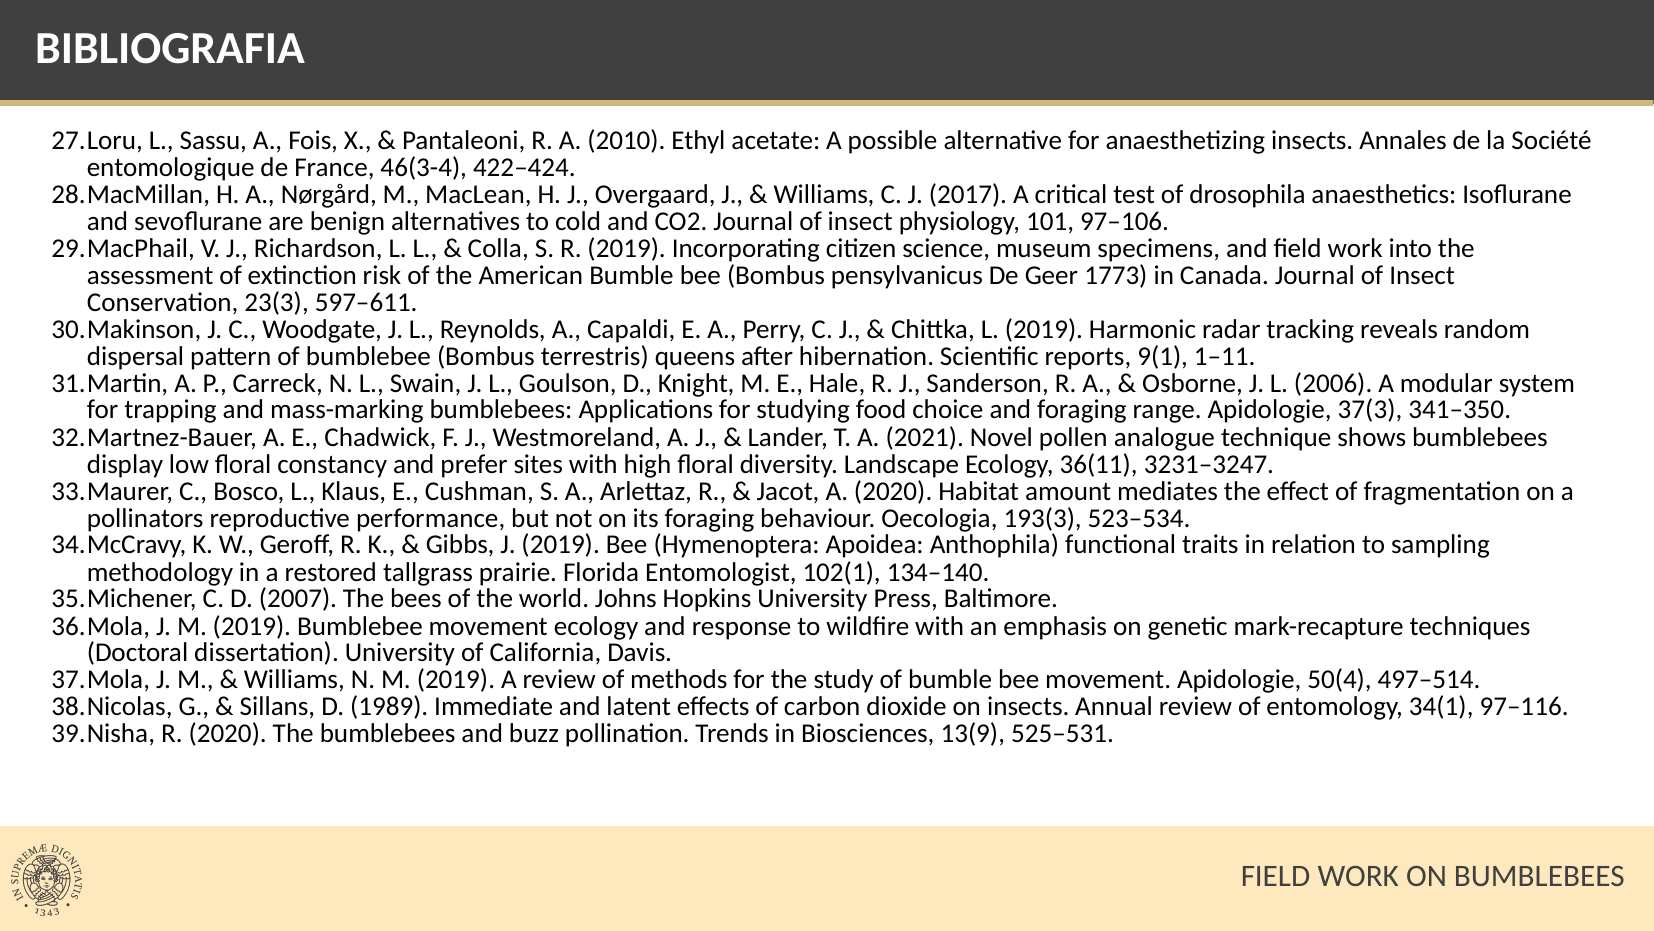

BIBLIOGRAFIA
Loru, L., Sassu, A., Fois, X., & Pantaleoni, R. A. (2010). Ethyl acetate: A possible alternative for anaesthetizing insects. Annales de la Société entomologique de France, 46(3-4), 422–424.
MacMillan, H. A., Nørgård, M., MacLean, H. J., Overgaard, J., & Williams, C. J. (2017). A critical test of drosophila anaesthetics: Isoflurane and sevoflurane are benign alternatives to cold and CO2. Journal of insect physiology, 101, 97–106.
MacPhail, V. J., Richardson, L. L., & Colla, S. R. (2019). Incorporating citizen science, museum specimens, and field work into the assessment of extinction risk of the American Bumble bee (Bombus pensylvanicus De Geer 1773) in Canada. Journal of Insect Conservation, 23(3), 597–611.
Makinson, J. C., Woodgate, J. L., Reynolds, A., Capaldi, E. A., Perry, C. J., & Chittka, L. (2019). Harmonic radar tracking reveals random dispersal pattern of bumblebee (Bombus terrestris) queens after hibernation. Scientific reports, 9(1), 1–11.
Martin, A. P., Carreck, N. L., Swain, J. L., Goulson, D., Knight, M. E., Hale, R. J., Sanderson, R. A., & Osborne, J. L. (2006). A modular system for trapping and mass-marking bumblebees: Applications for studying food choice and foraging range. Apidologie, 37(3), 341–350.
Martnez-Bauer, A. E., Chadwick, F. J., Westmoreland, A. J., & Lander, T. A. (2021). Novel pollen analogue technique shows bumblebees display low floral constancy and prefer sites with high floral diversity. Landscape Ecology, 36(11), 3231–3247.
Maurer, C., Bosco, L., Klaus, E., Cushman, S. A., Arlettaz, R., & Jacot, A. (2020). Habitat amount mediates the effect of fragmentation on a pollinators reproductive performance, but not on its foraging behaviour. Oecologia, 193(3), 523–534.
McCravy, K. W., Geroff, R. K., & Gibbs, J. (2019). Bee (Hymenoptera: Apoidea: Anthophila) functional traits in relation to sampling methodology in a restored tallgrass prairie. Florida Entomologist, 102(1), 134–140.
Michener, C. D. (2007). The bees of the world. Johns Hopkins University Press, Baltimore.
Mola, J. M. (2019). Bumblebee movement ecology and response to wildfire with an emphasis on genetic mark-recapture techniques (Doctoral dissertation). University of California, Davis.
Mola, J. M., & Williams, N. M. (2019). A review of methods for the study of bumble bee movement. Apidologie, 50(4), 497–514.
Nicolas, G., & Sillans, D. (1989). Immediate and latent effects of carbon dioxide on insects. Annual review of entomology, 34(1), 97–116.
Nisha, R. (2020). The bumblebees and buzz pollination. Trends in Biosciences, 13(9), 525–531.
 FIELD WORK ON BUMBLEBEES
157